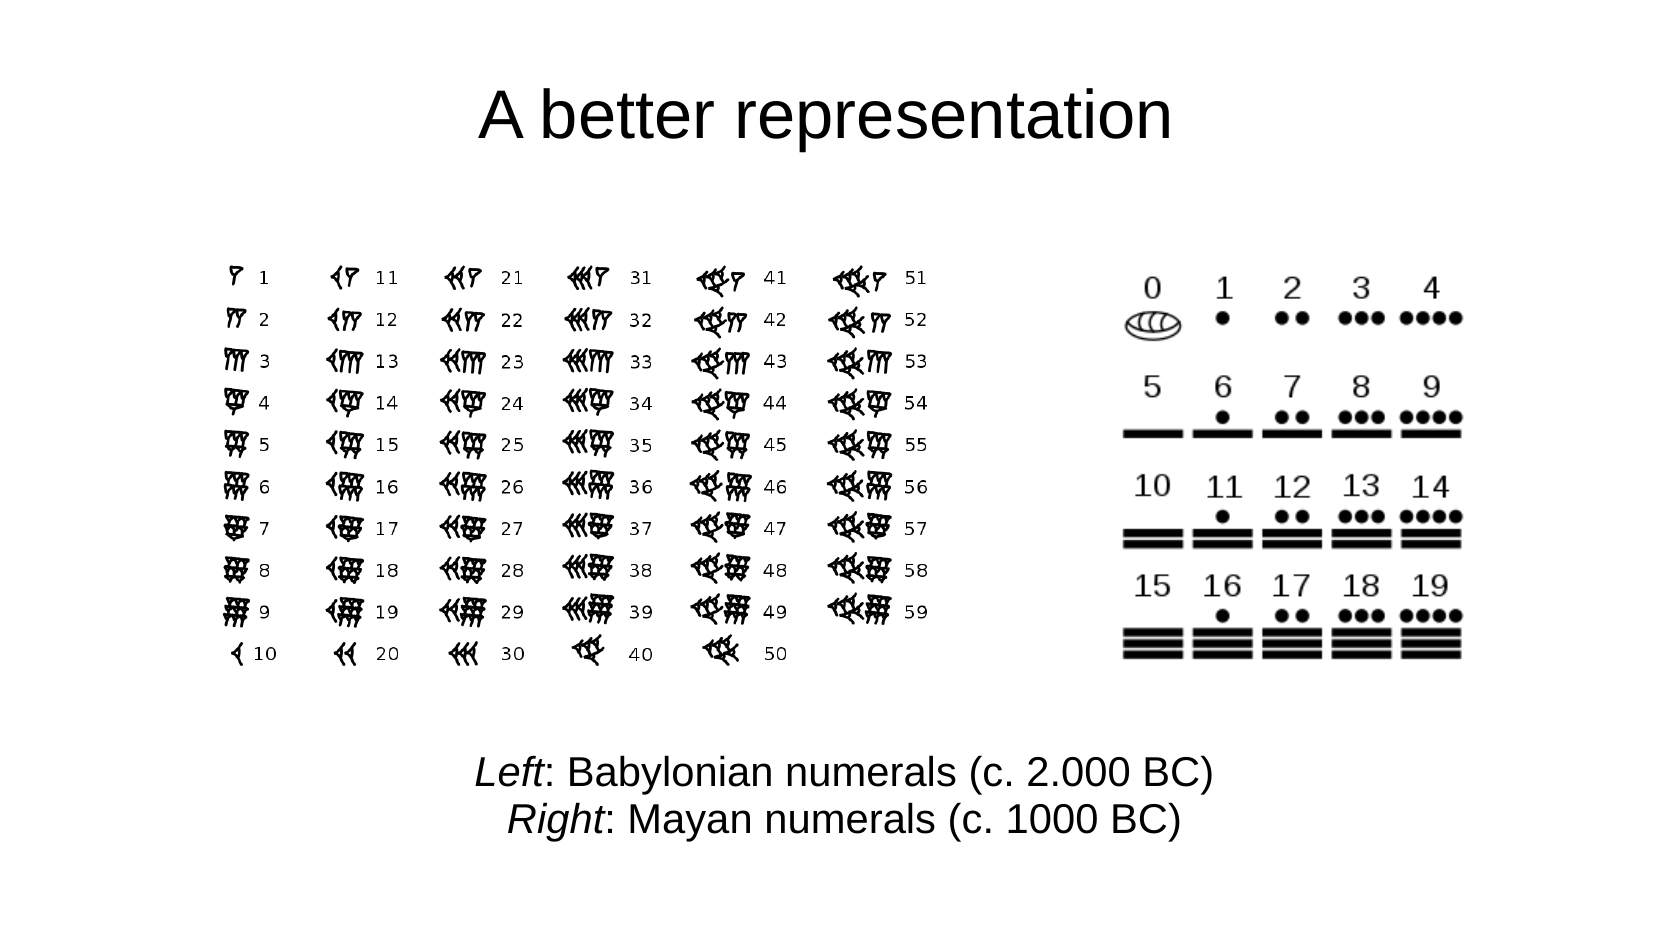

A better representation
# Left: Babylonian numerals (c. 2.000 BC)
Right: Mayan numerals (c. 1000 BC)